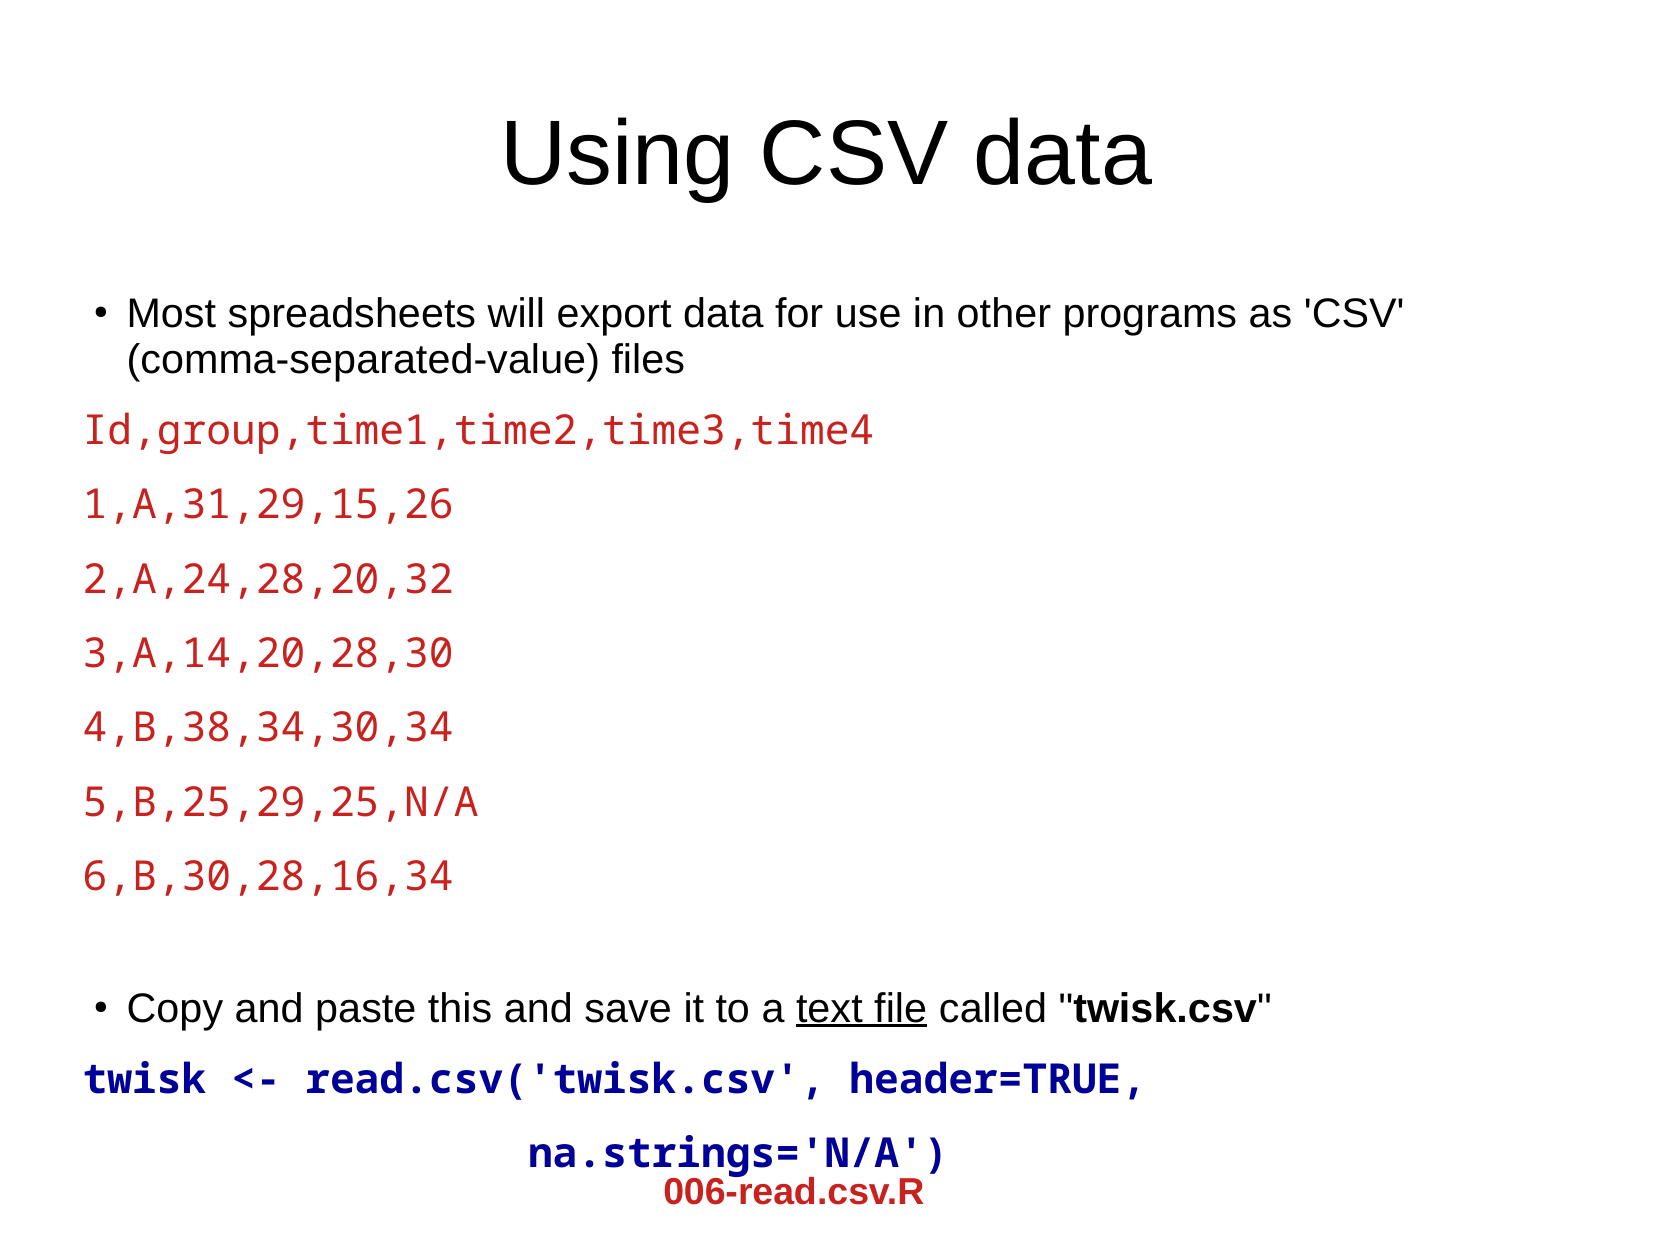

# Using CSV data
Most spreadsheets will export data for use in other programs as 'CSV' (comma-separated-value) files
Id,group,time1,time2,time3,time4
1,A,31,29,15,26
2,A,24,28,20,32
3,A,14,20,28,30
4,B,38,34,30,34
5,B,25,29,25,N/A
6,B,30,28,16,34
Copy and paste this and save it to a text file called "twisk.csv"
twisk <- read.csv('twisk.csv', header=TRUE,
 na.strings='N/A')
006-read.csv.R